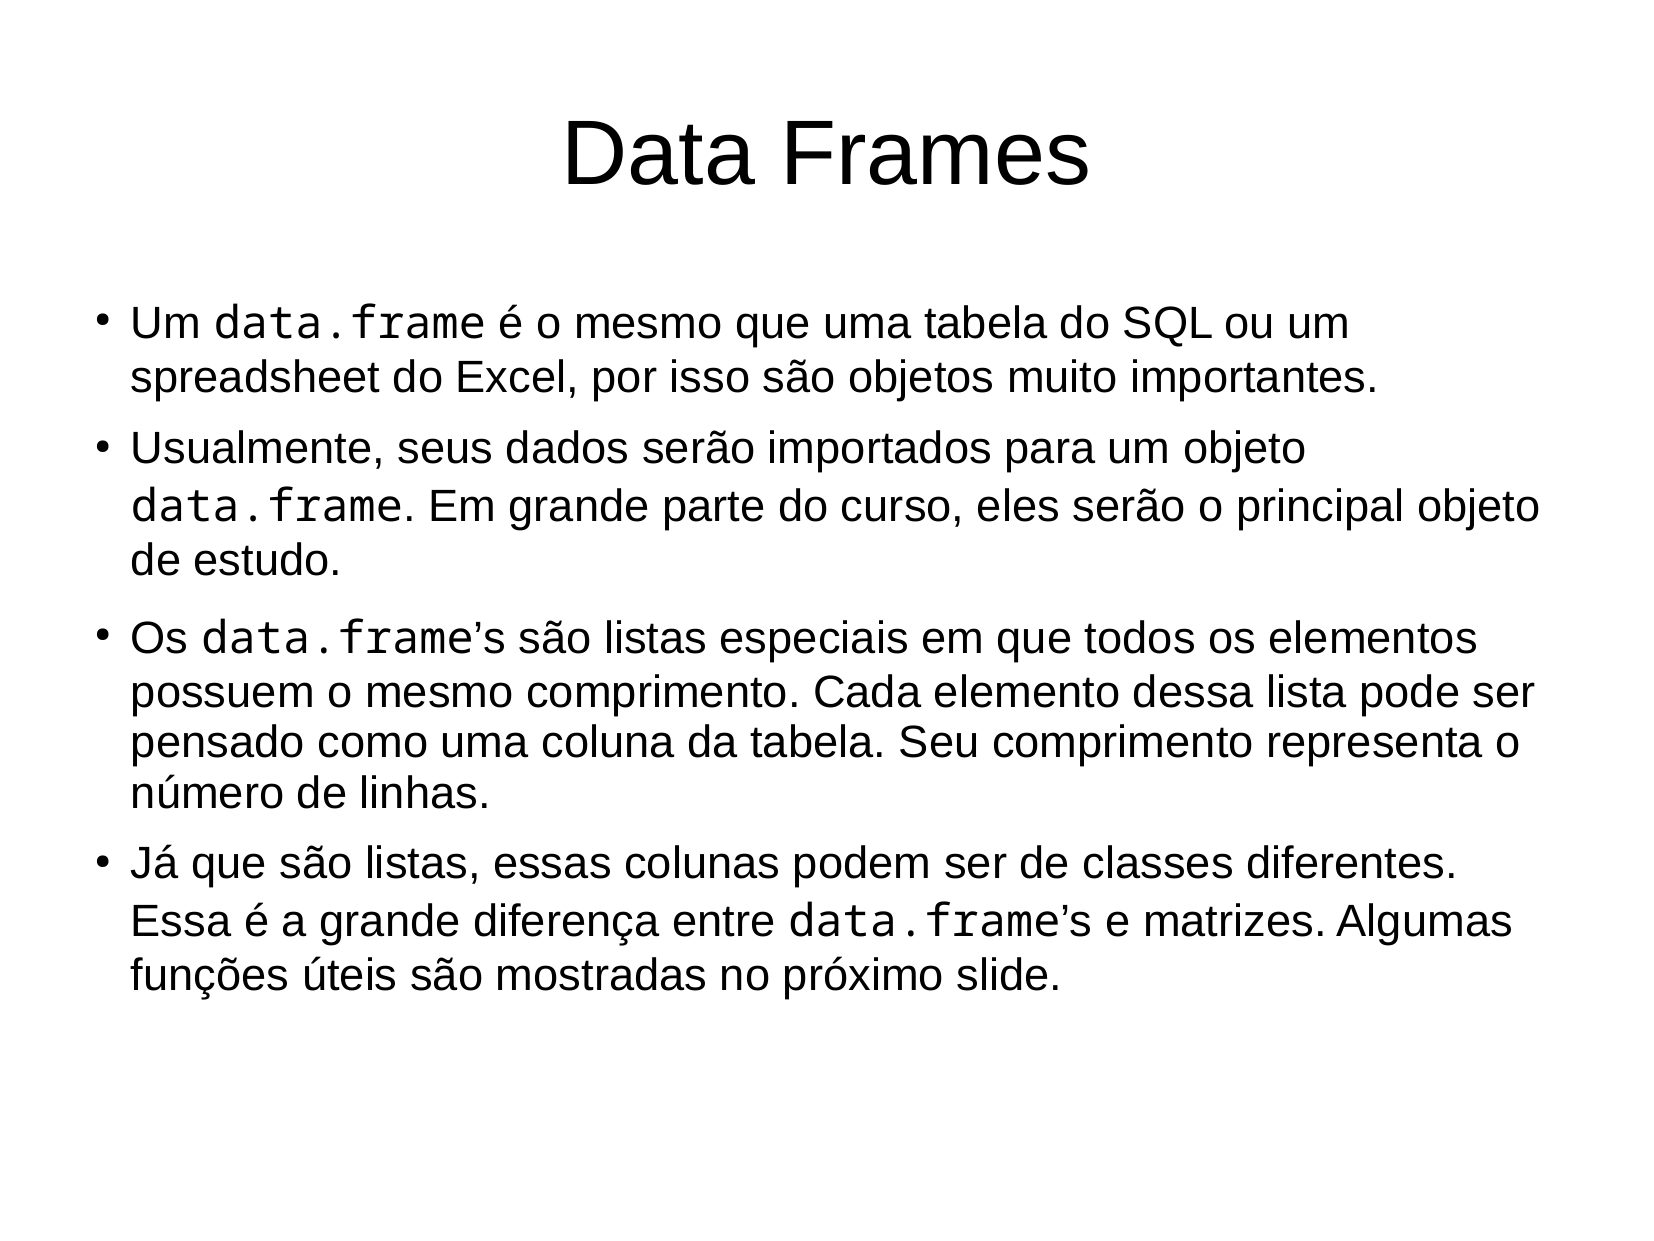

# Data Frames
Um data.frame é o mesmo que uma tabela do SQL ou um spreadsheet do Excel, por isso são objetos muito importantes.
Usualmente, seus dados serão importados para um objeto data.frame. Em grande parte do curso, eles serão o principal objeto de estudo.
Os data.frame’s são listas especiais em que todos os elementos possuem o mesmo comprimento. Cada elemento dessa lista pode ser pensado como uma coluna da tabela. Seu comprimento representa o número de linhas.
Já que são listas, essas colunas podem ser de classes diferentes. Essa é a grande diferença entre data.frame’s e matrizes. Algumas funções úteis são mostradas no próximo slide.